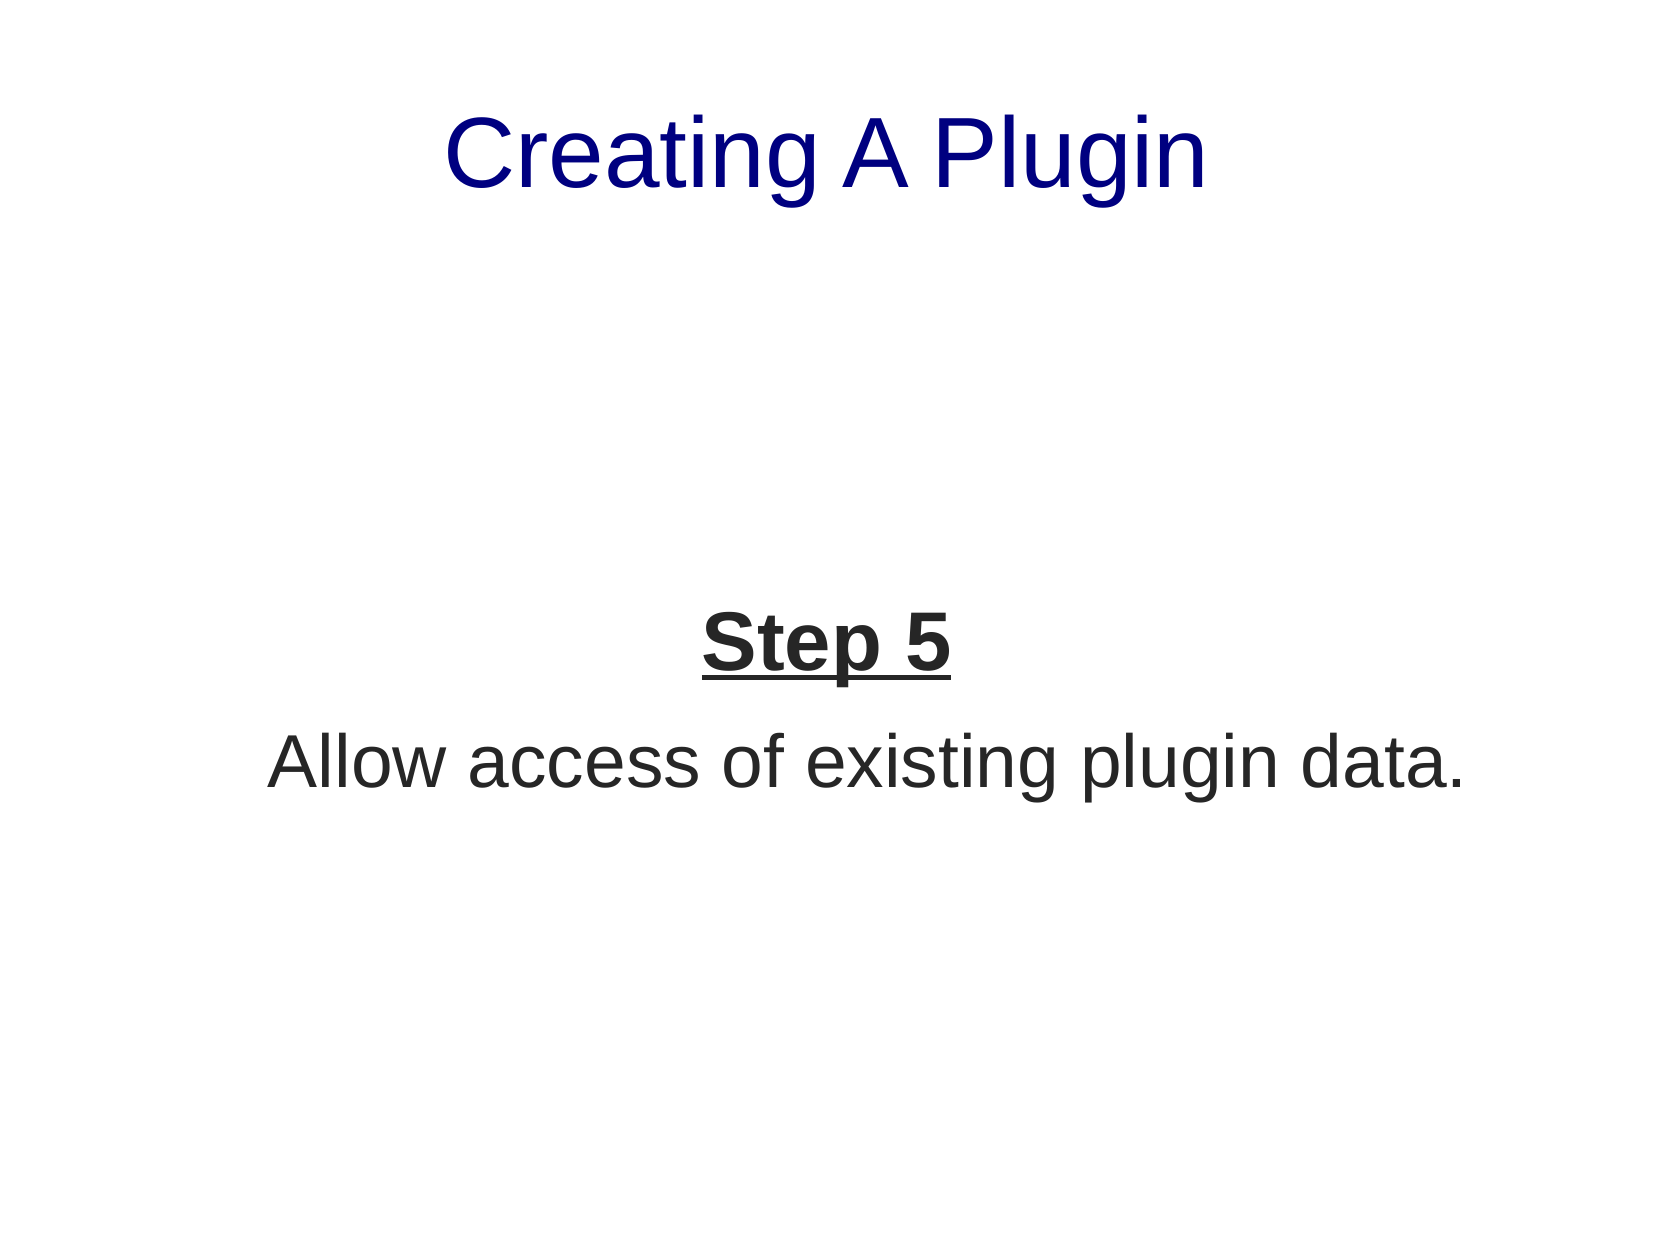

# Creating A Plugin
Step 5
 Allow access of existing plugin data.